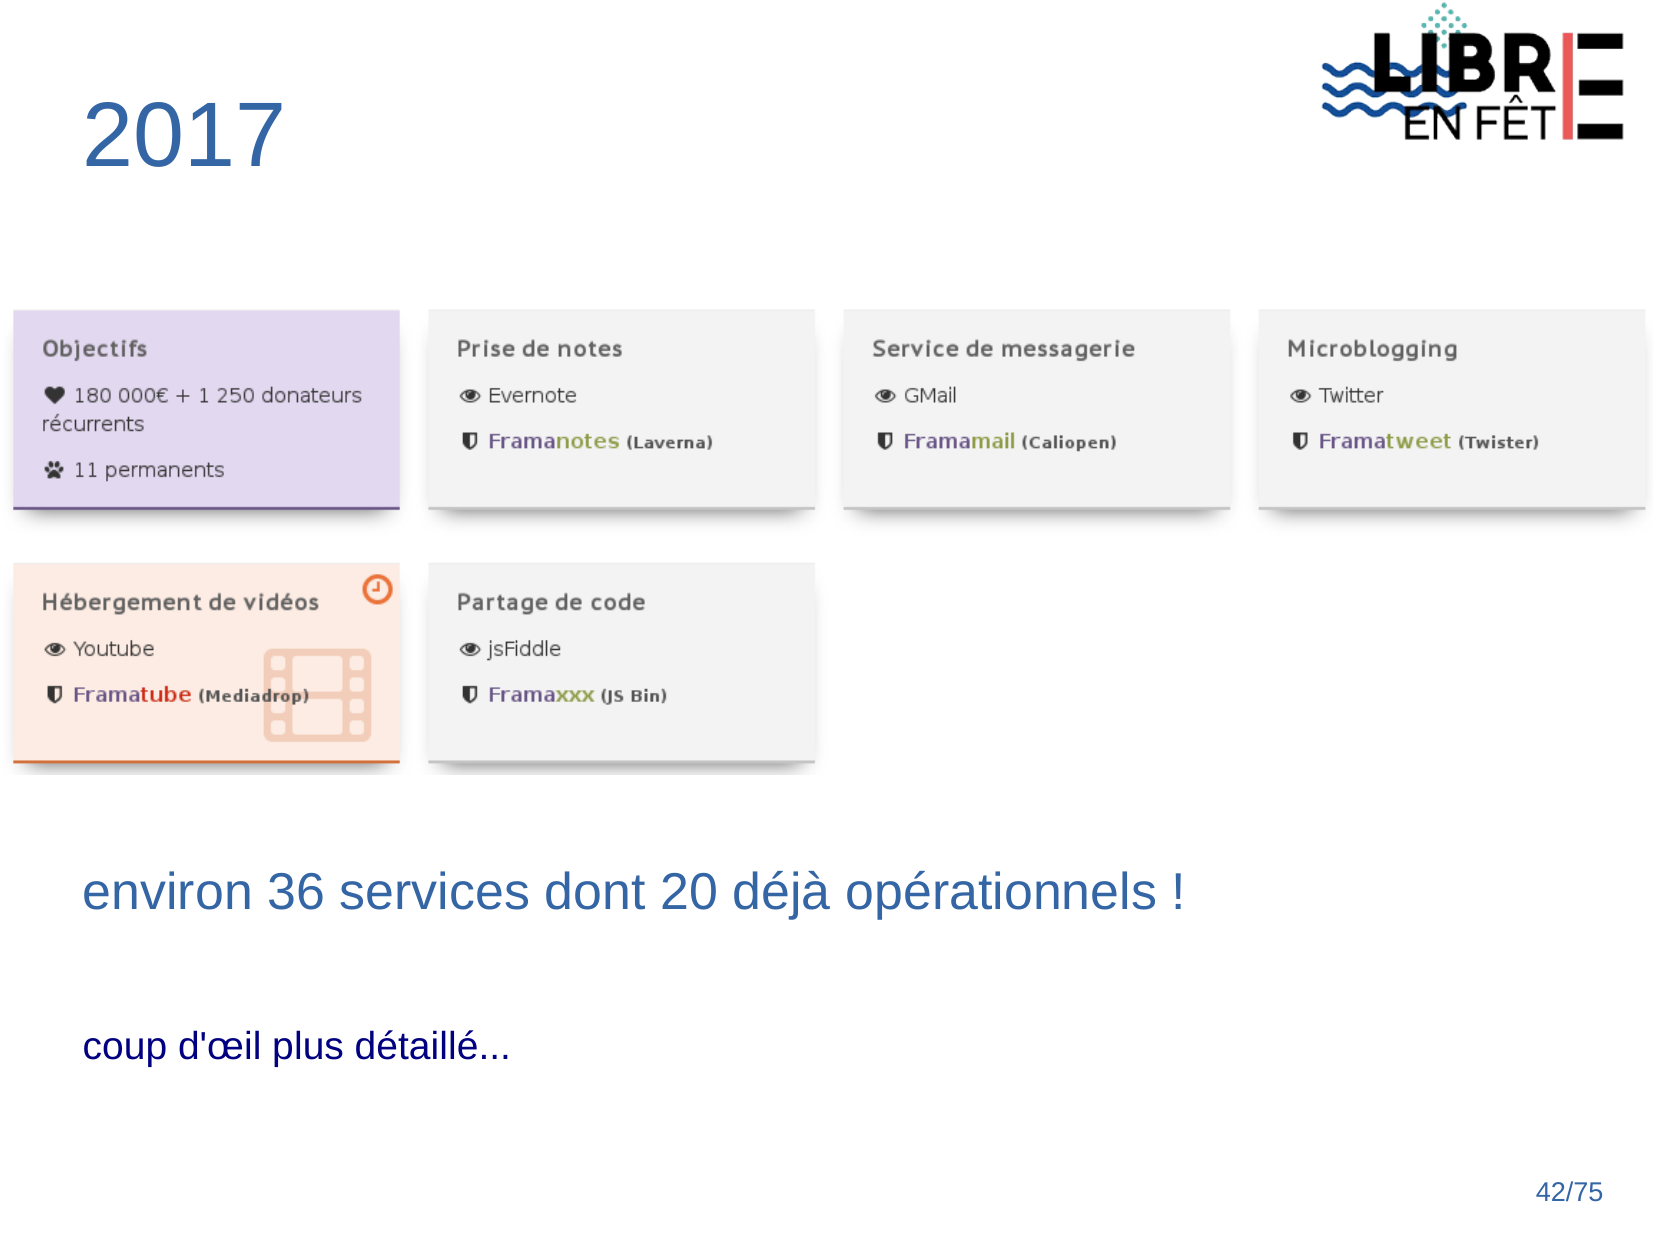

# 2017
environ 36 services dont 20 déjà opérationnels !
coup d'œil plus détaillé...